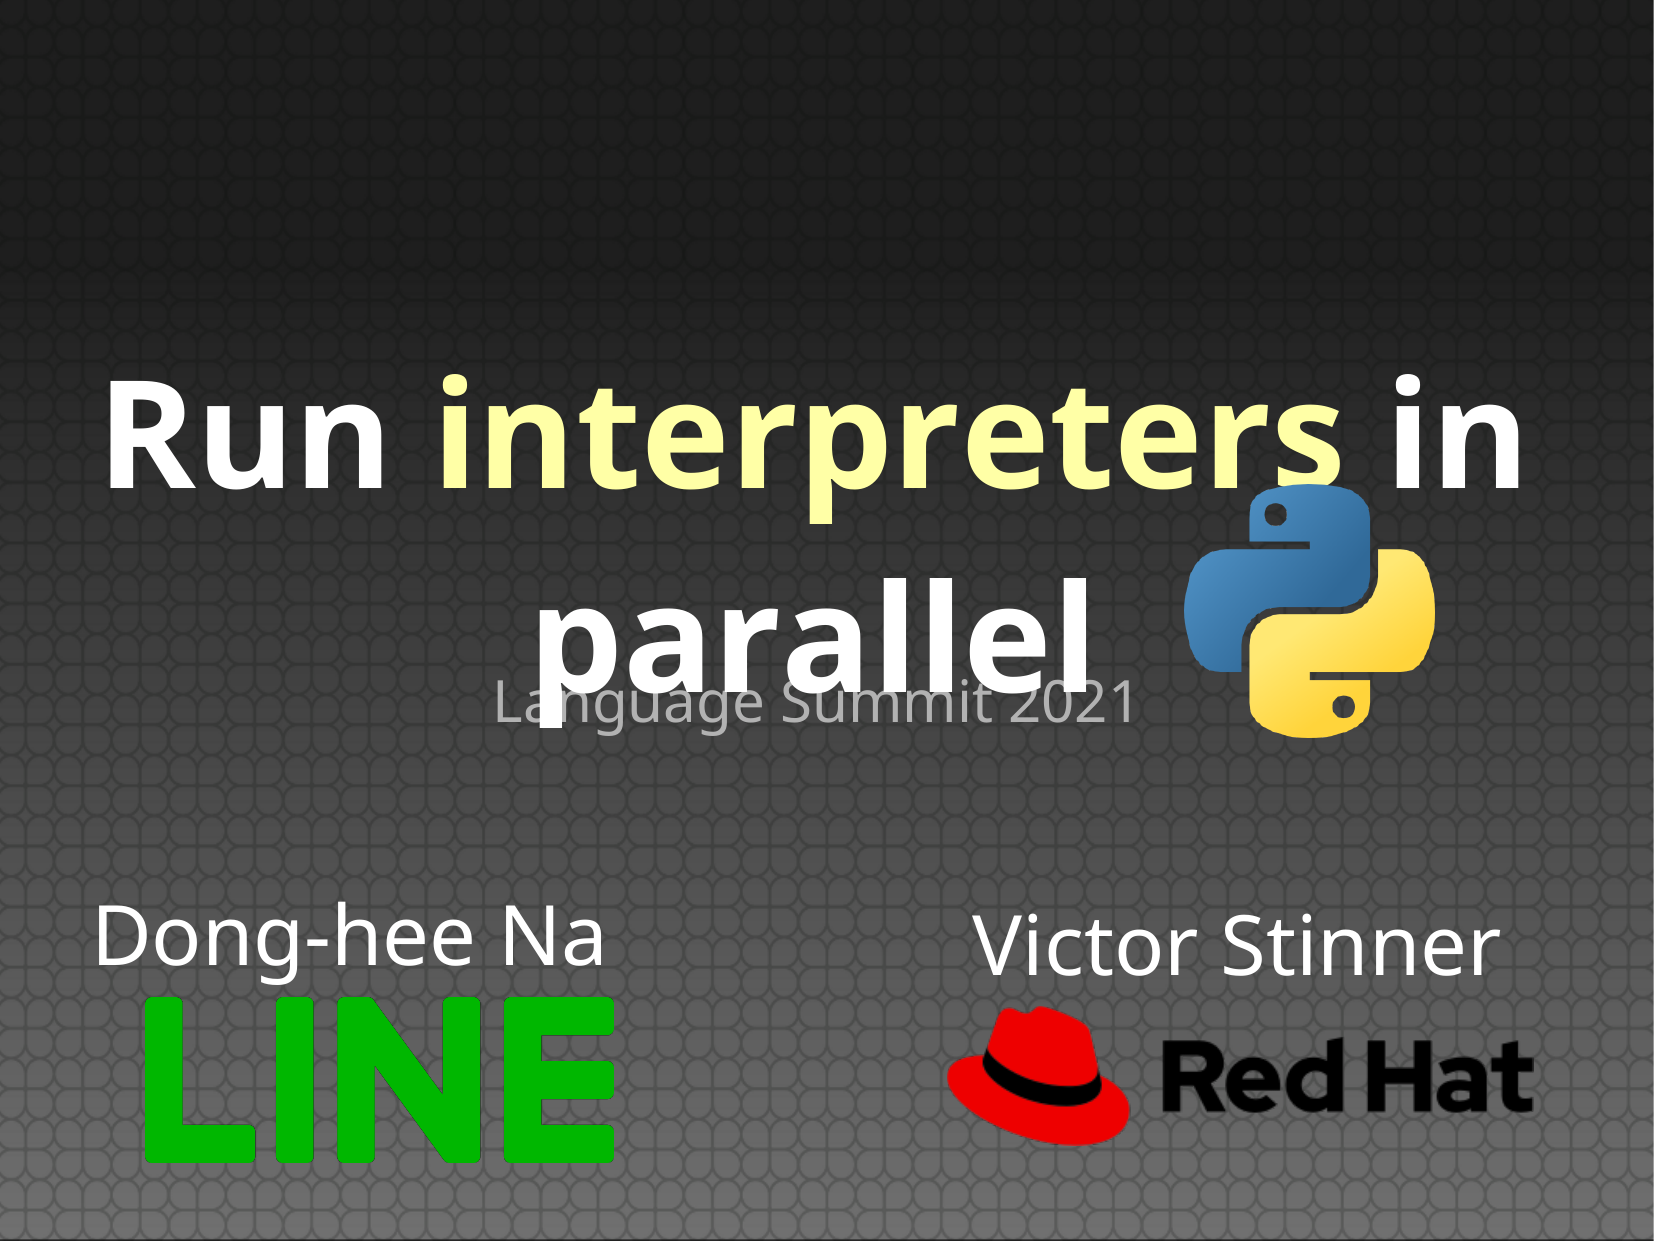

Run interpreters in parallel
# Language Summit 2021
Dong-hee Na
Victor Stinner